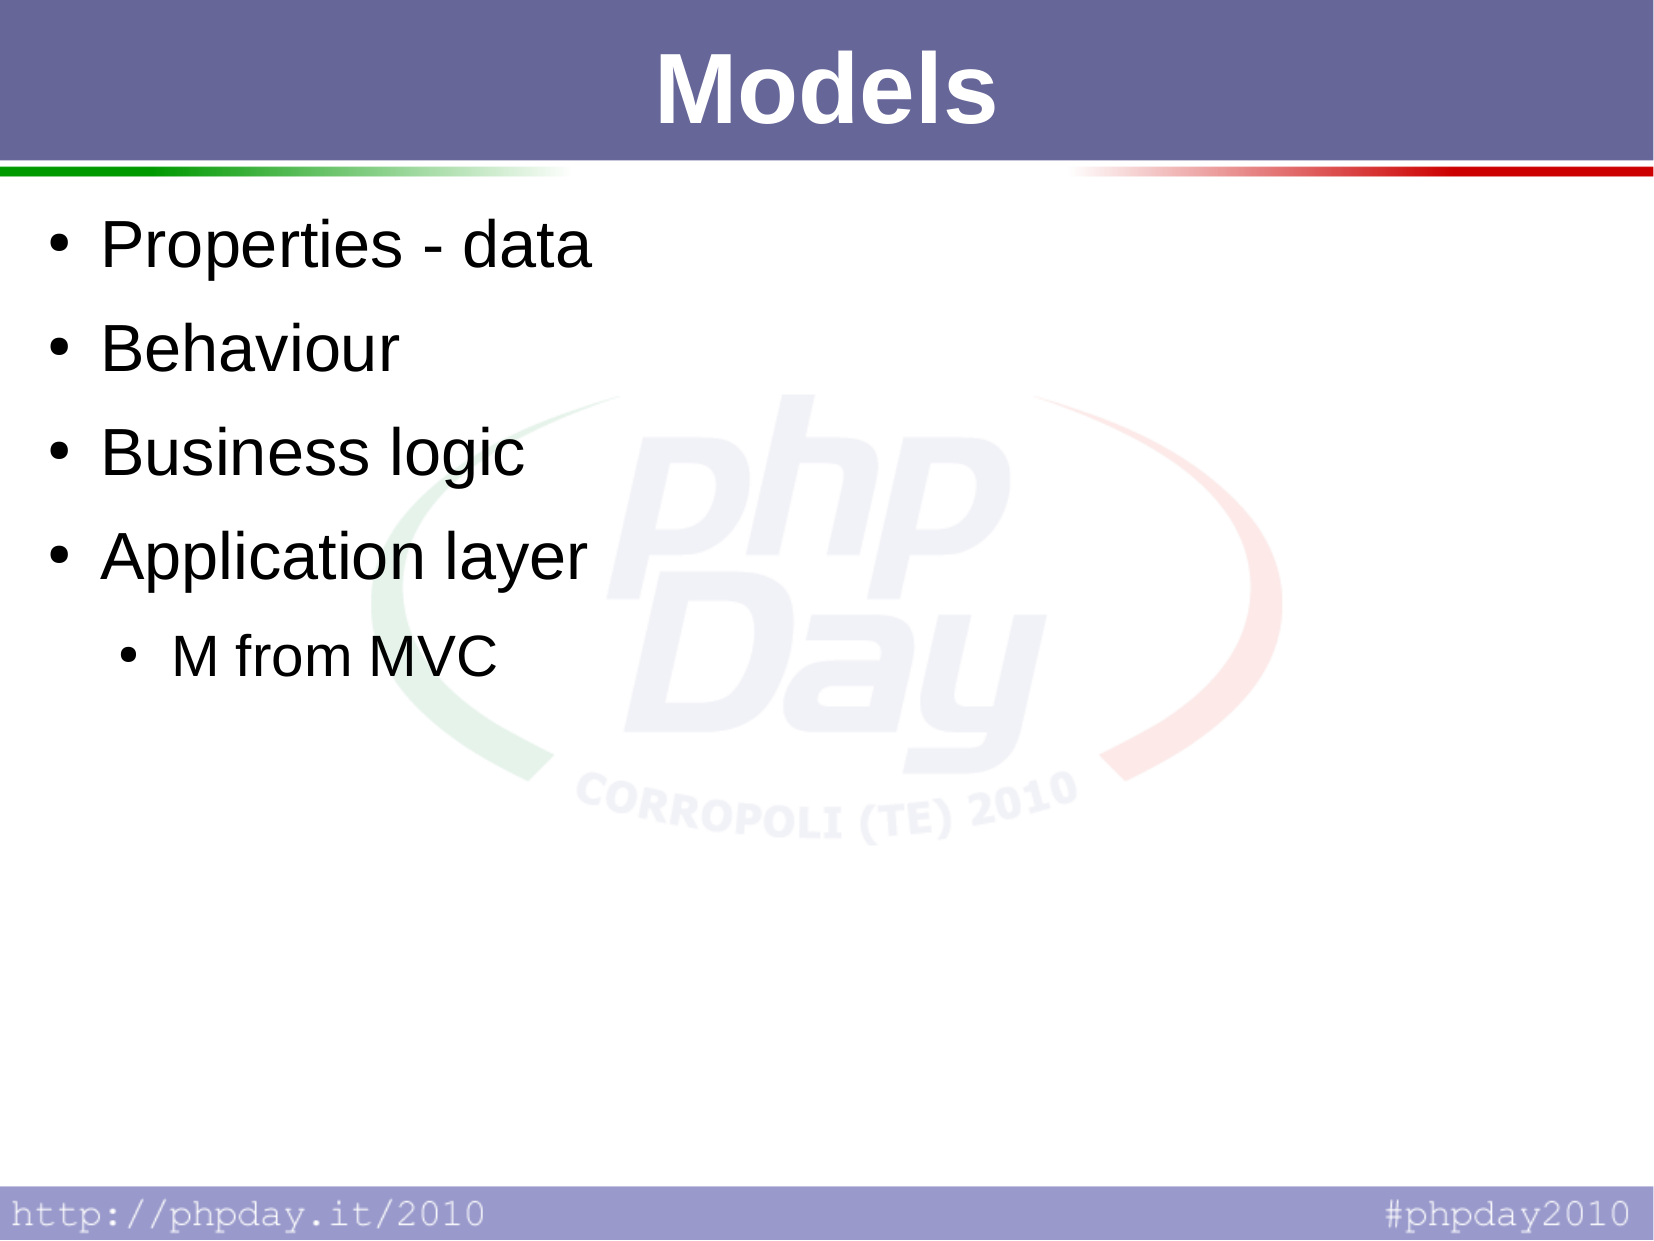

# Models
Properties - data
Behaviour
Business logic
Application layer
M from MVC